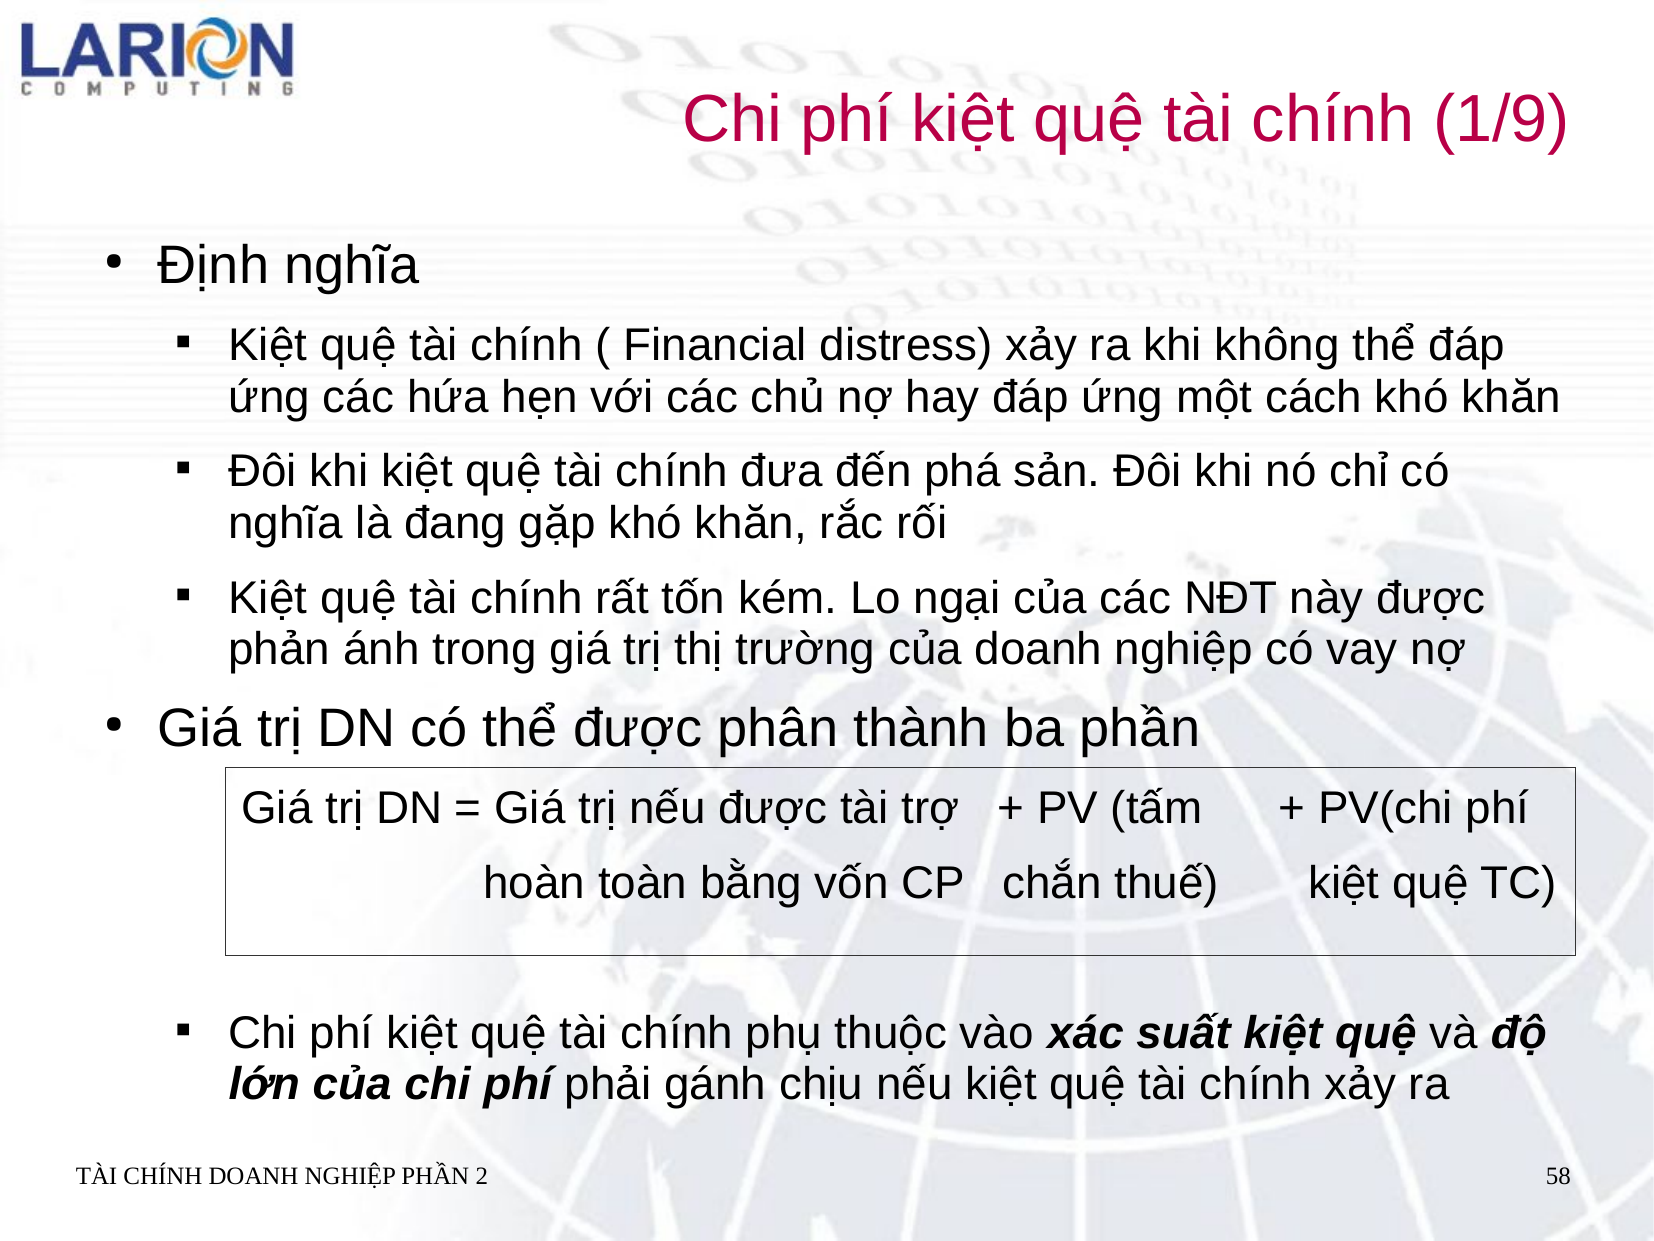

# Chi phí kiệt quệ tài chính (1/9)
Định nghĩa
Kiệt quệ tài chính ( Financial distress) xảy ra khi không thể đáp ứng các hứa hẹn với các chủ nợ hay đáp ứng một cách khó khăn
Đôi khi kiệt quệ tài chính đưa đến phá sản. Đôi khi nó chỉ có nghĩa là đang gặp khó khăn, rắc rối
Kiệt quệ tài chính rất tốn kém. Lo ngại của các NĐT này được phản ánh trong giá trị thị trường của doanh nghiệp có vay nợ
Giá trị DN có thể được phân thành ba phần
 Giá trị DN = Giá trị nếu được tài trợ + PV (tấm + PV(chi phí
 hoàn toàn bằng vốn CP chắn thuế) kiệt quệ TC)
Chi phí kiệt quệ tài chính phụ thuộc vào xác suất kiệt quệ và độ lớn của chi phí phải gánh chịu nếu kiệt quệ tài chính xảy ra
TÀI CHÍNH DOANH NGHIỆP PHẦN 2
58